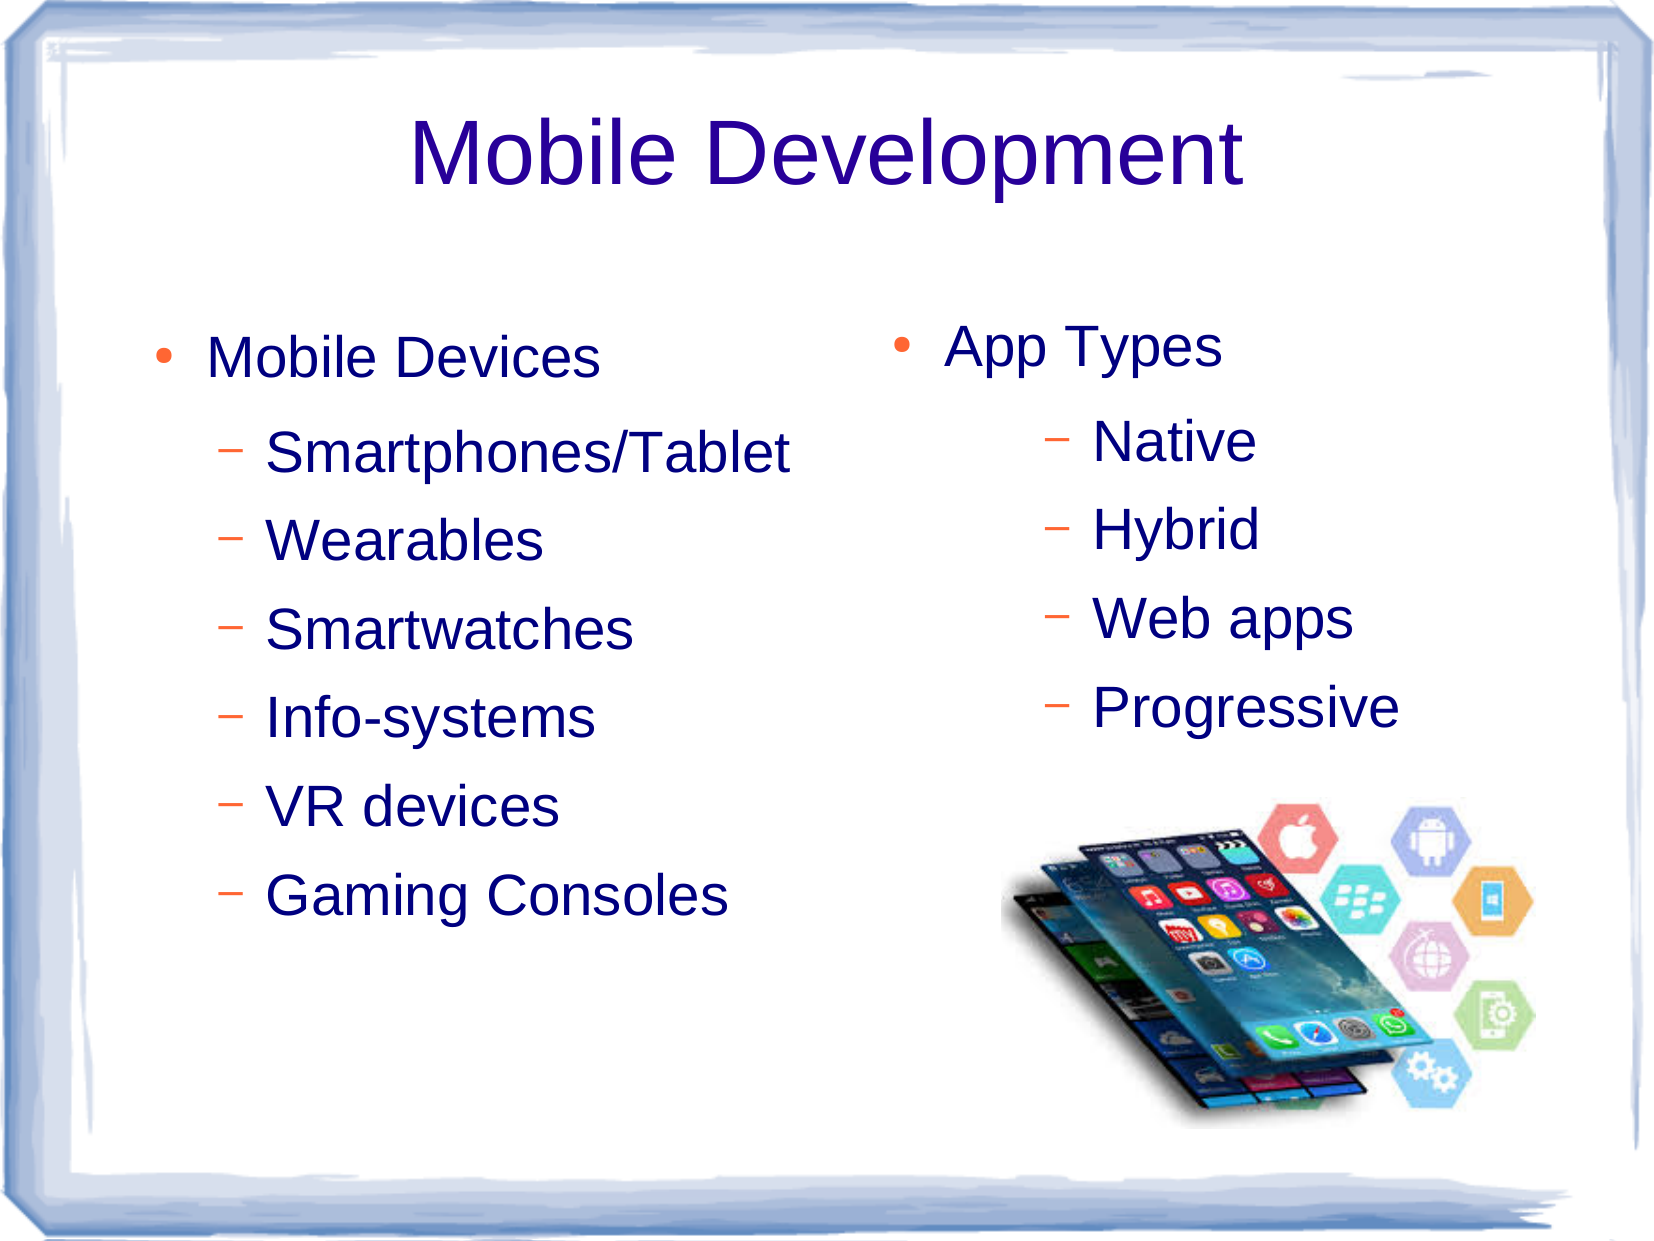

# Mobile Development
App Types
Native
Hybrid
Web apps
Progressive
Mobile Devices
Smartphones/Tablet
Wearables
Smartwatches
Info-systems
VR devices
Gaming Consoles